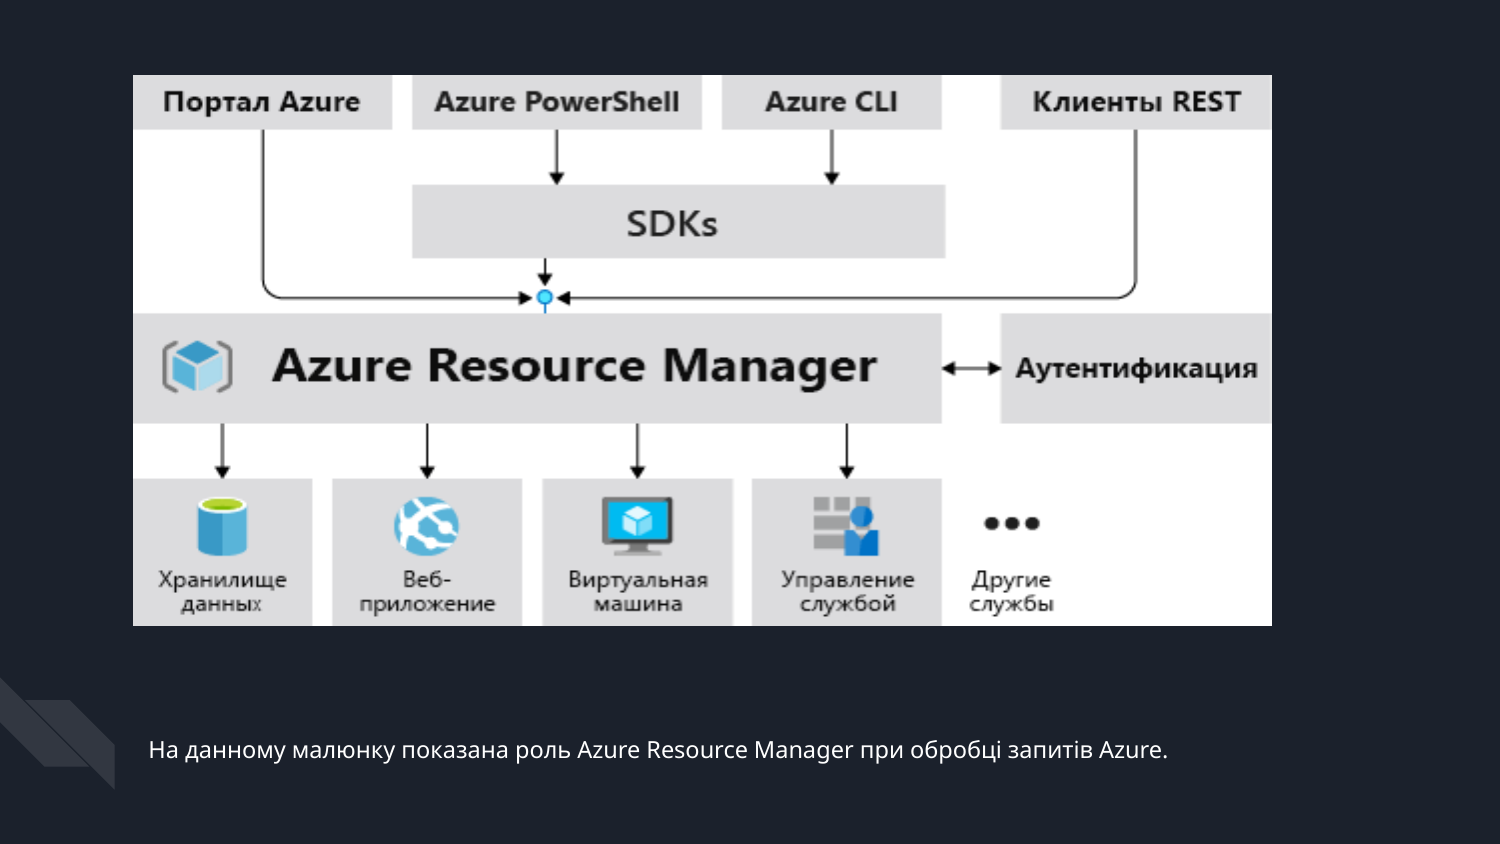

# На данному малюнку показана роль Azure Resource Manager при обробці запитів Azure.